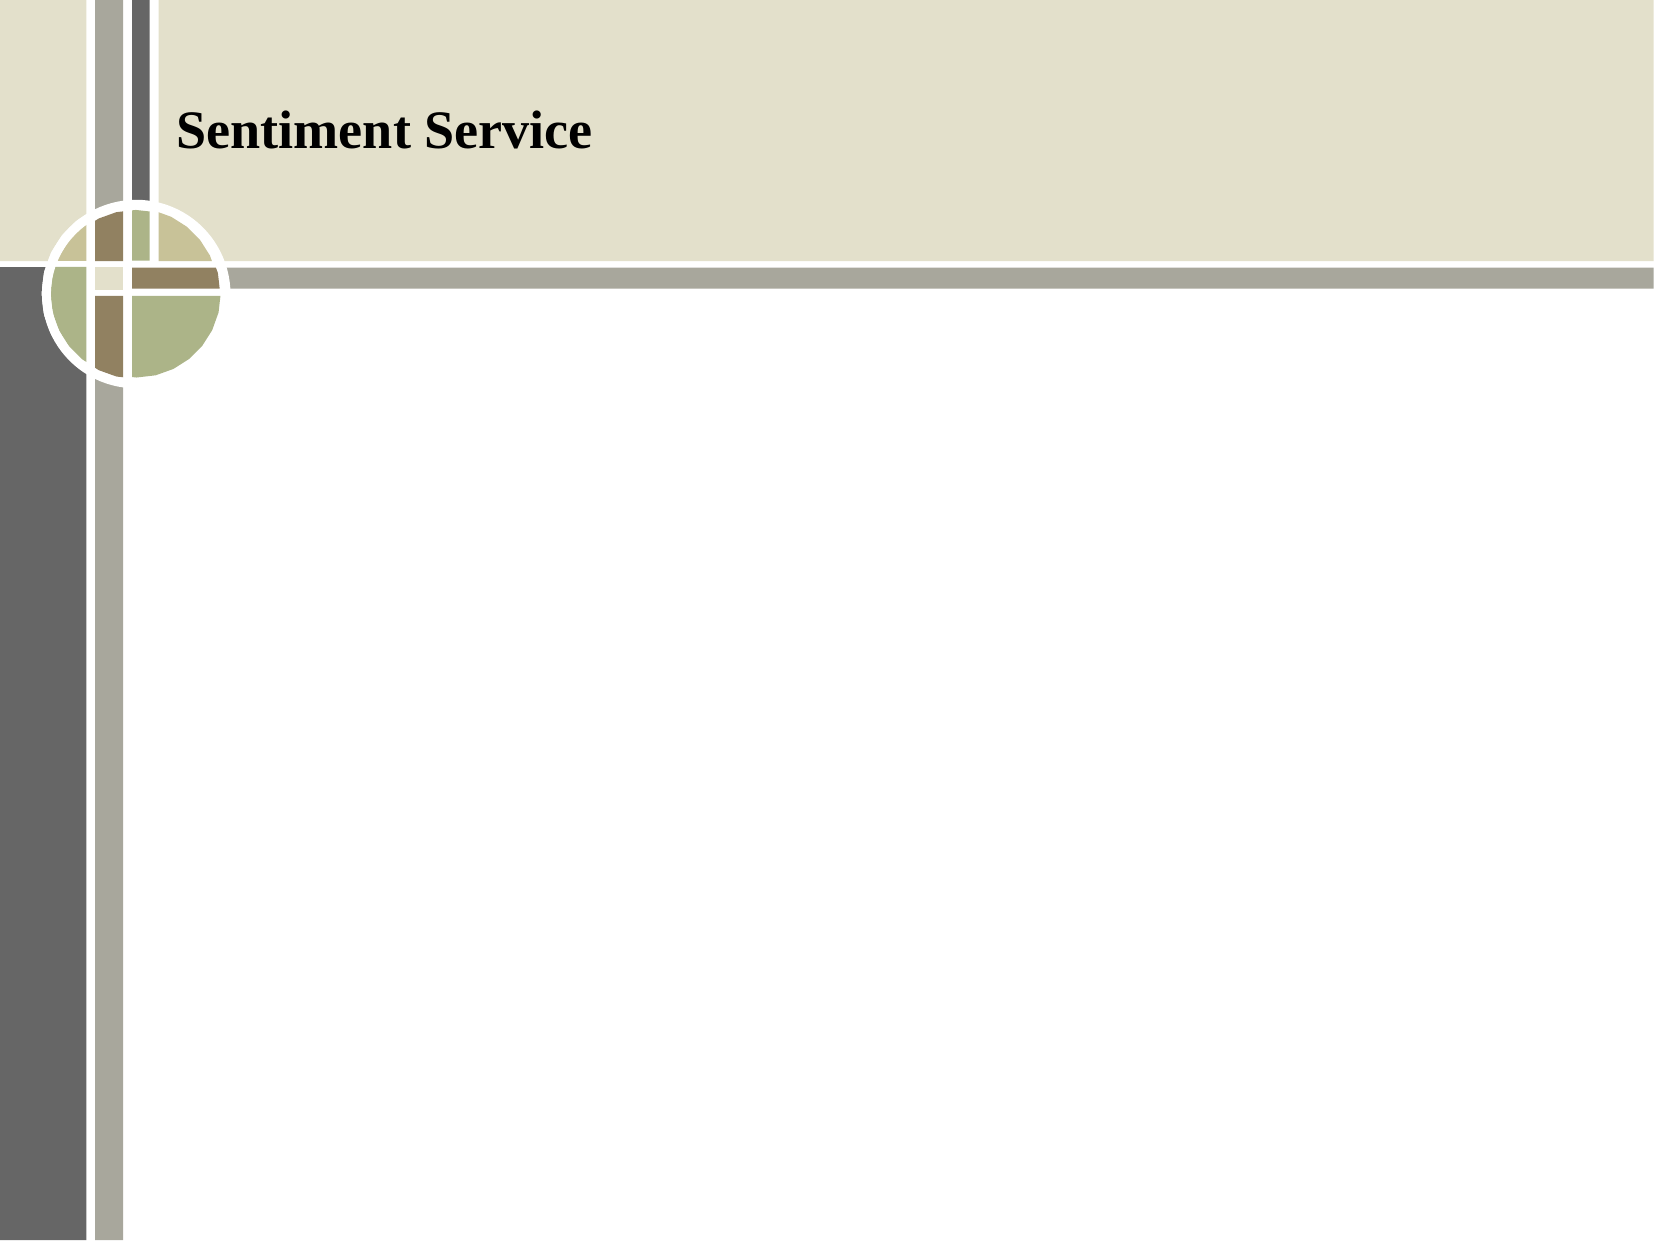

# Sentiment Service
Request
{"data": [{"text": "I love microsoft.", "query": "microsoft"},
 {"text": "I hate microsoft.", "query": "microsoft"}]}
Response
{"data": [{"text": "I love microsoft.", "polarity": 4},
 {"text": "I hate microsoft.", "polarity": 0}]}
Polarity Values
 - 0... negative
 - 2... neutral
 - 4... positive